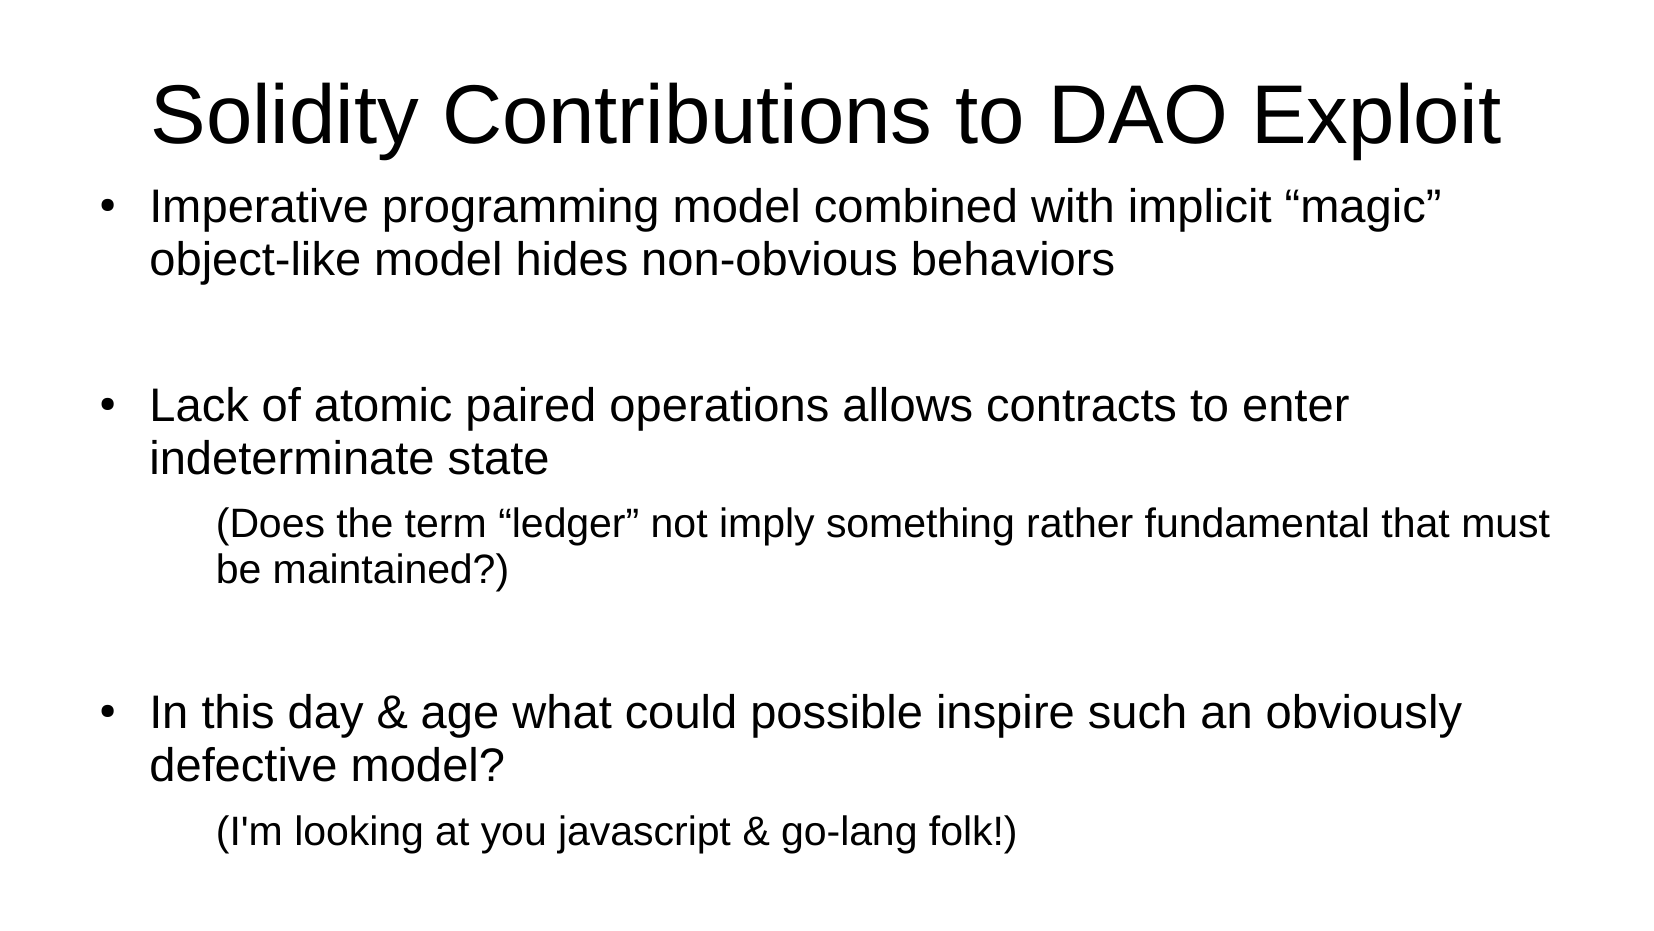

# Solidity Contributions to DAO Exploit
Imperative programming model combined with implicit “magic” object-like model hides non-obvious behaviors
Lack of atomic paired operations allows contracts to enter indeterminate state
(Does the term “ledger” not imply something rather fundamental that must be maintained?)
In this day & age what could possible inspire such an obviously defective model?
(I'm looking at you javascript & go-lang folk!)